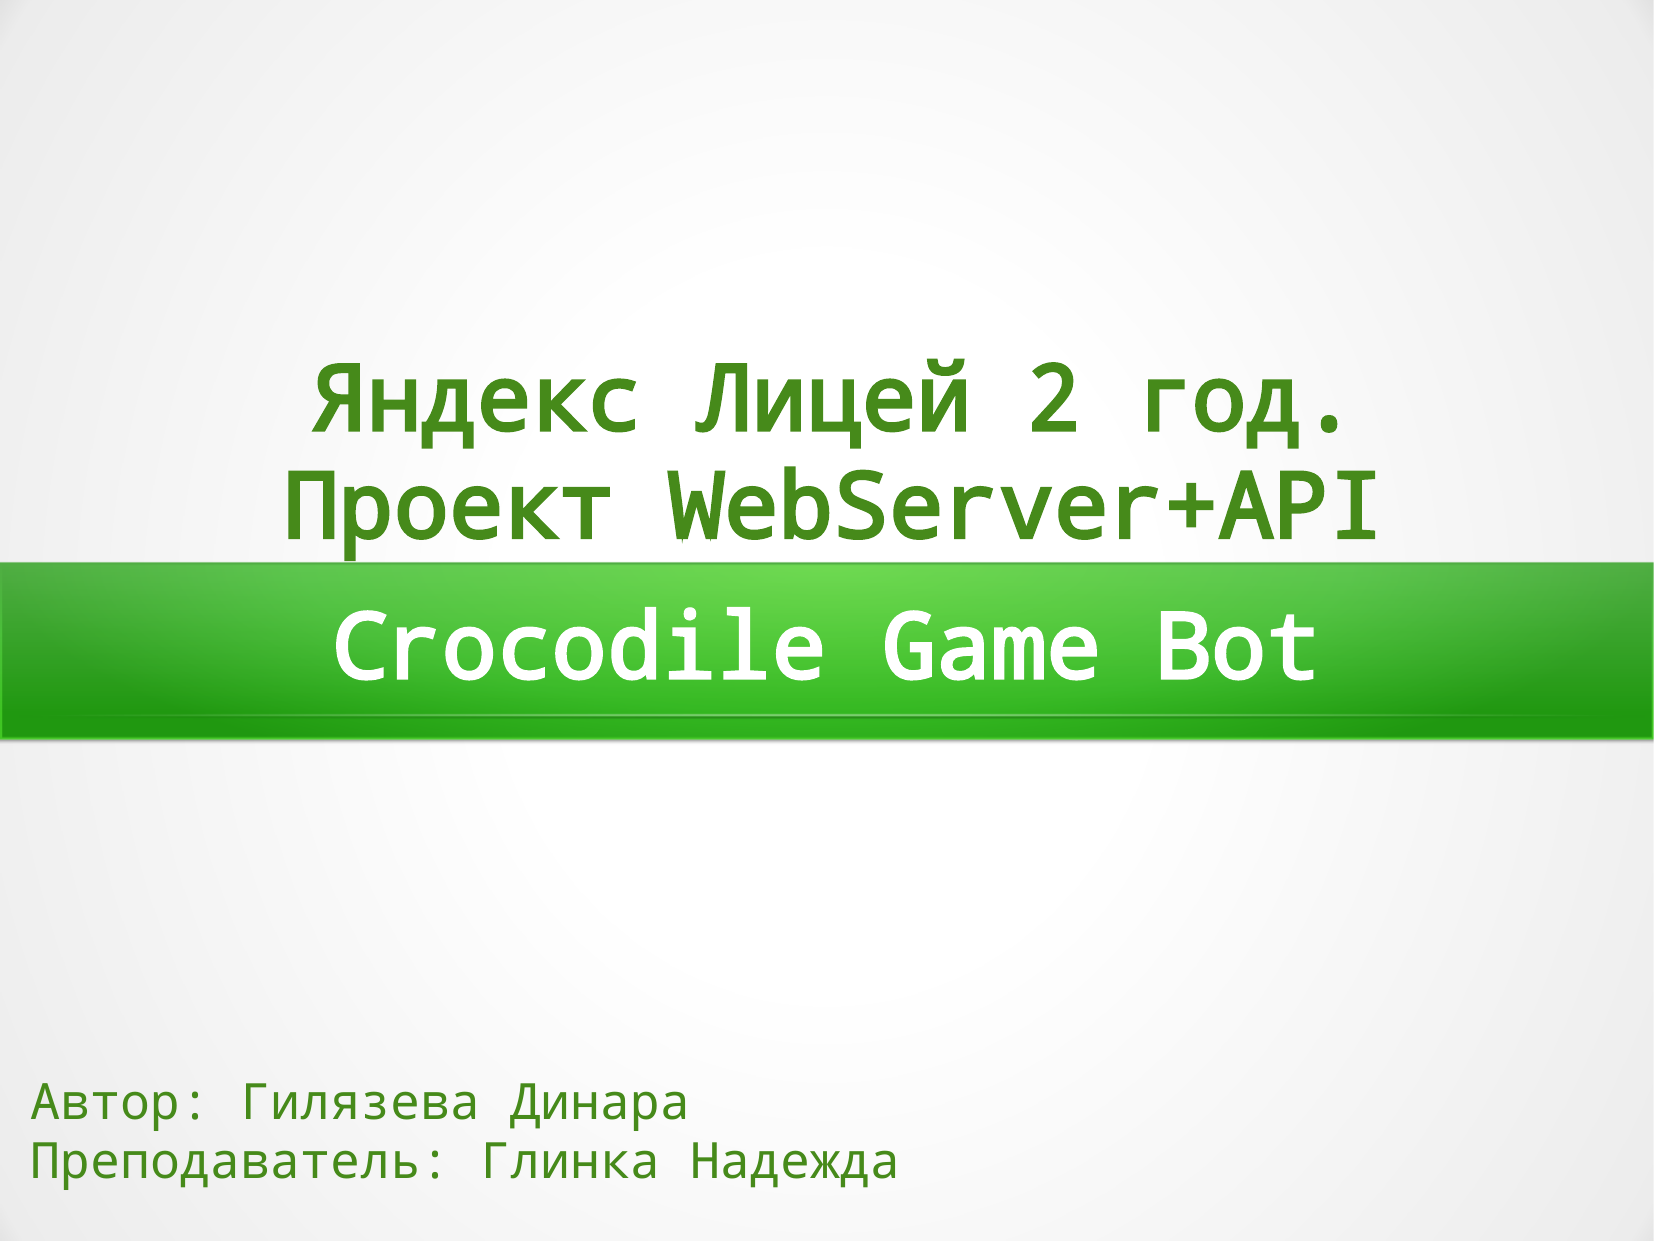

Яндекс Лицей 2 год.
Проект WebServer+API
# Crocodile Game Bot
Автор: Гилязева Динара
Преподаватель: Глинка Надежда